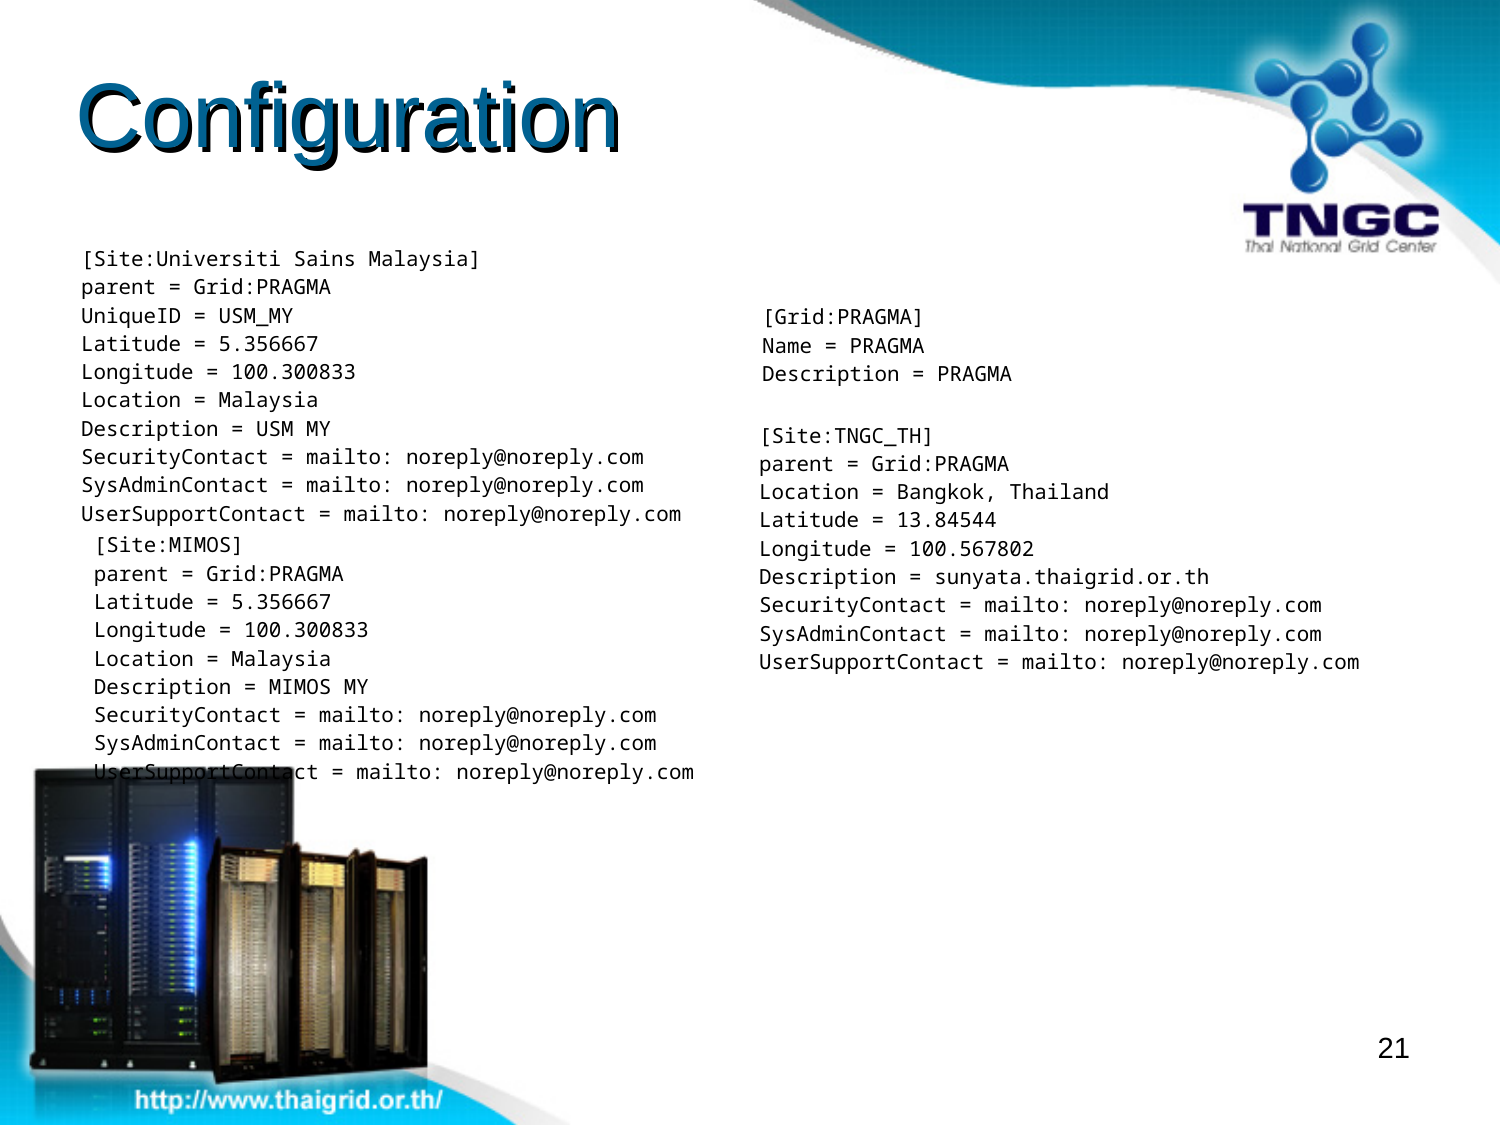

# Configuration
[Site:Universiti Sains Malaysia]
parent = Grid:PRAGMA
UniqueID = USM_MY
Latitude = 5.356667
Longitude = 100.300833
Location = Malaysia
Description = USM MY
SecurityContact = mailto: noreply@noreply.com
SysAdminContact = mailto: noreply@noreply.com
UserSupportContact = mailto: noreply@noreply.com
[Grid:PRAGMA]
Name = PRAGMA
Description = PRAGMA
[Site:TNGC_TH]
parent = Grid:PRAGMA
Location = Bangkok, Thailand
Latitude = 13.84544
Longitude = 100.567802
Description = sunyata.thaigrid.or.th
SecurityContact = mailto: noreply@noreply.com
SysAdminContact = mailto: noreply@noreply.com
UserSupportContact = mailto: noreply@noreply.com
[Site:MIMOS]
parent = Grid:PRAGMA
Latitude = 5.356667
Longitude = 100.300833
Location = Malaysia
Description = MIMOS MY
SecurityContact = mailto: noreply@noreply.com
SysAdminContact = mailto: noreply@noreply.com
UserSupportContact = mailto: noreply@noreply.com
21